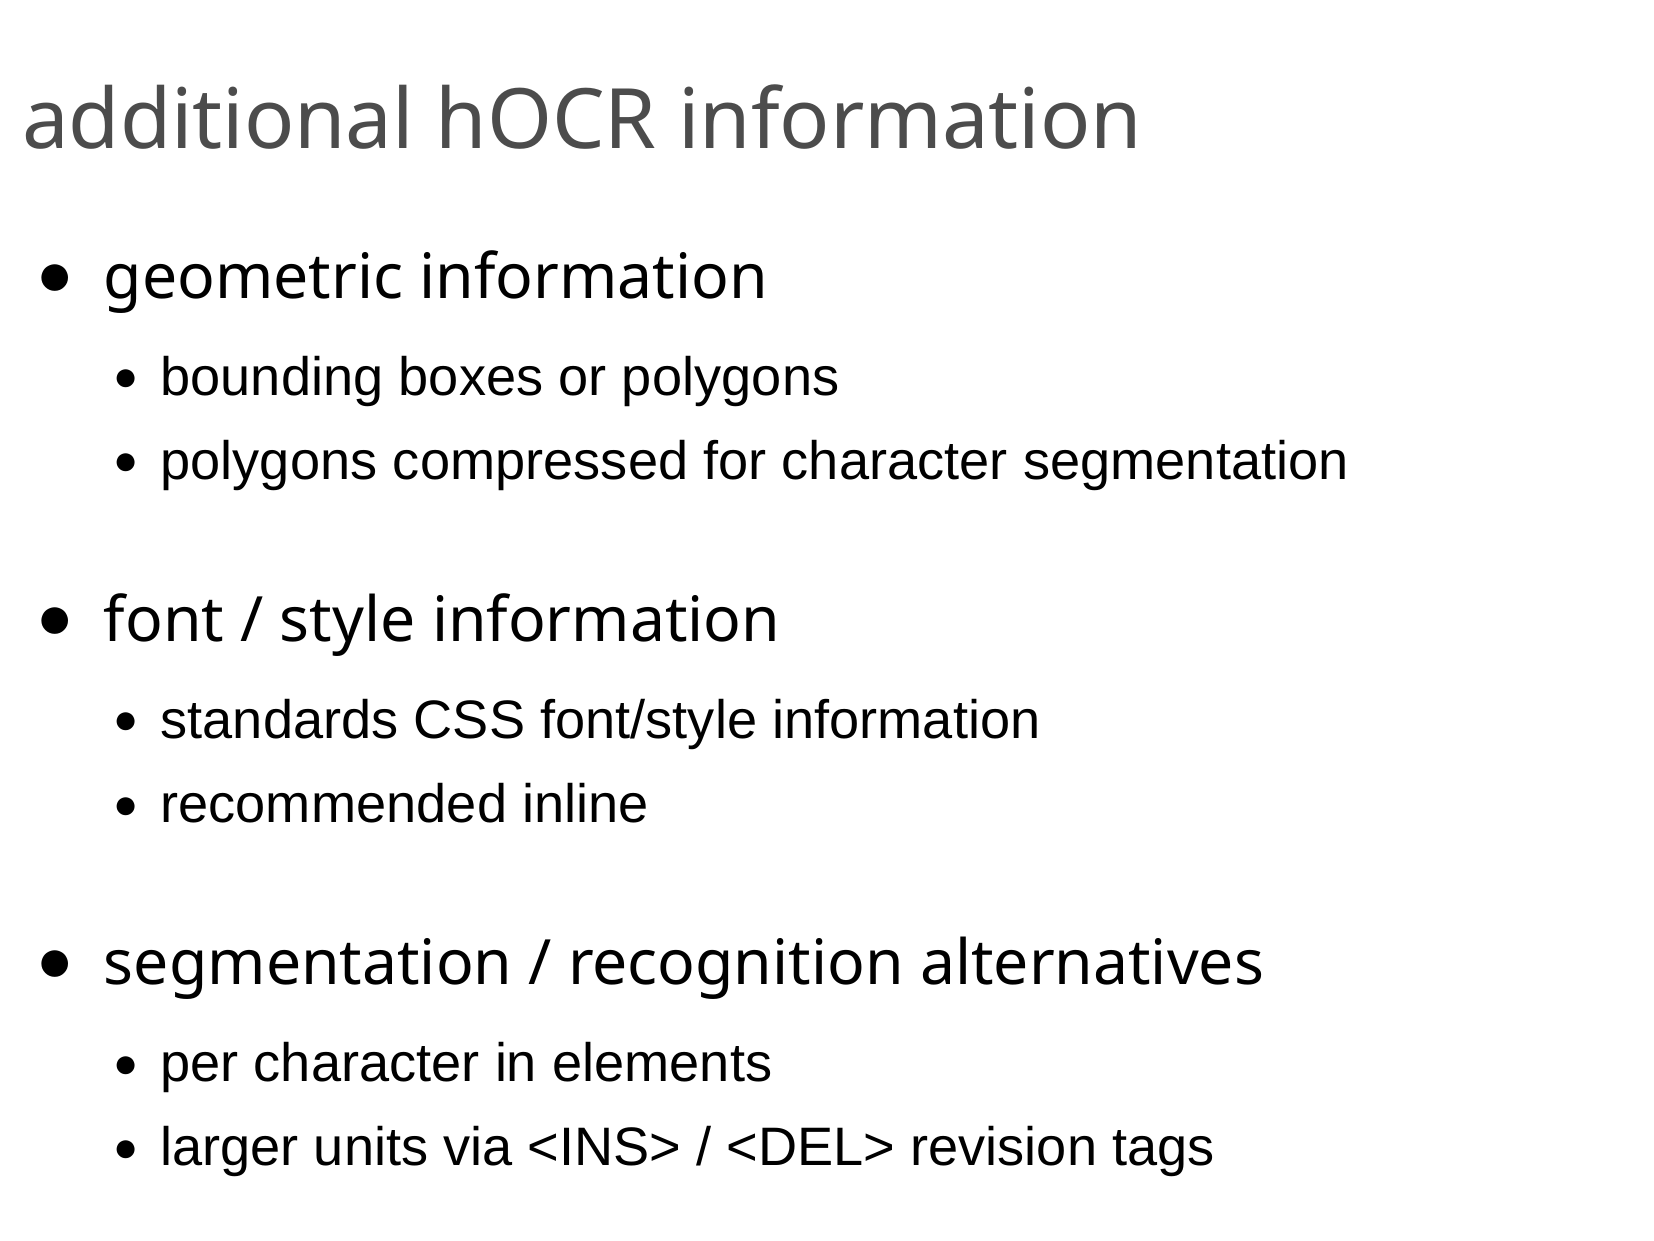

# additional hOCR information
geometric information
bounding boxes or polygons
polygons compressed for character segmentation
font / style information
standards CSS font/style information
recommended inline
segmentation / recognition alternatives
per character in elements
larger units via <INS> / <DEL> revision tags